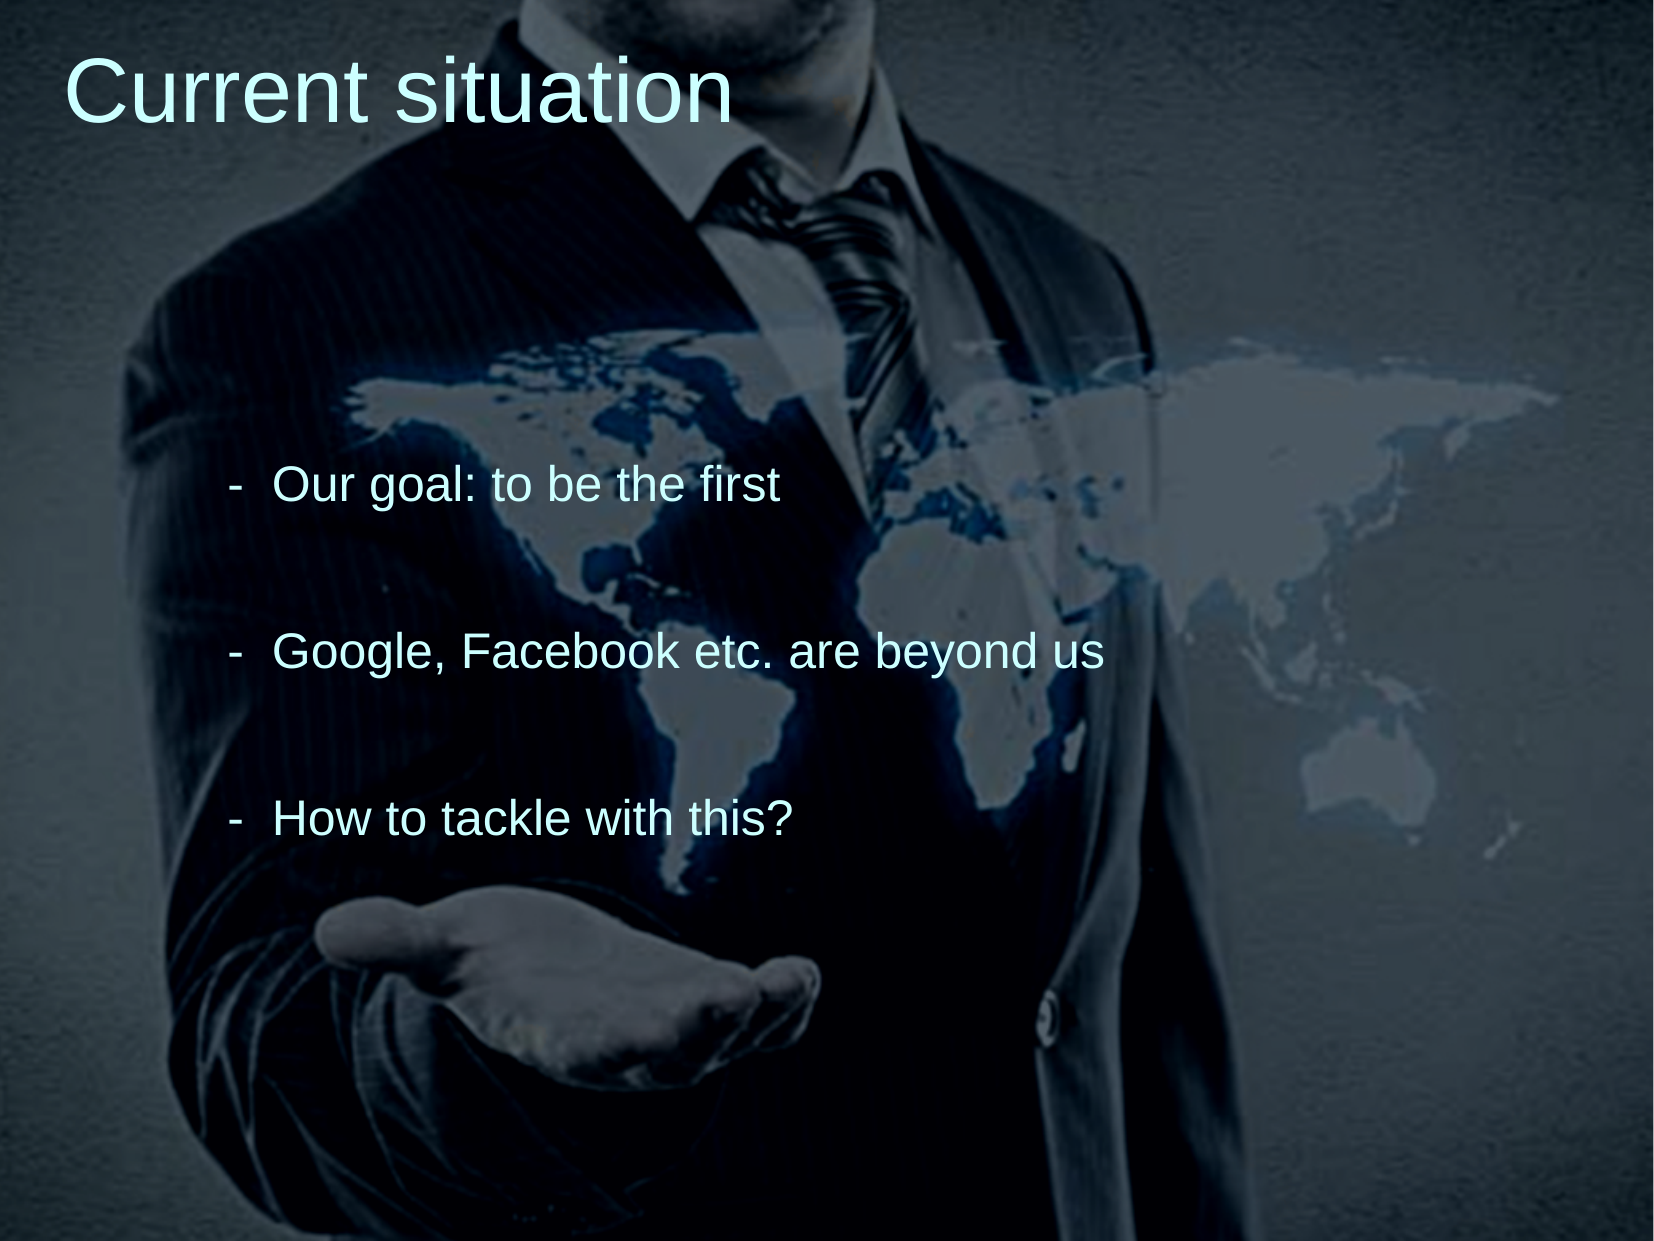

# Current situation
- Our goal: to be the first
- Google, Facebook etc. are beyond us
- How to tackle with this?